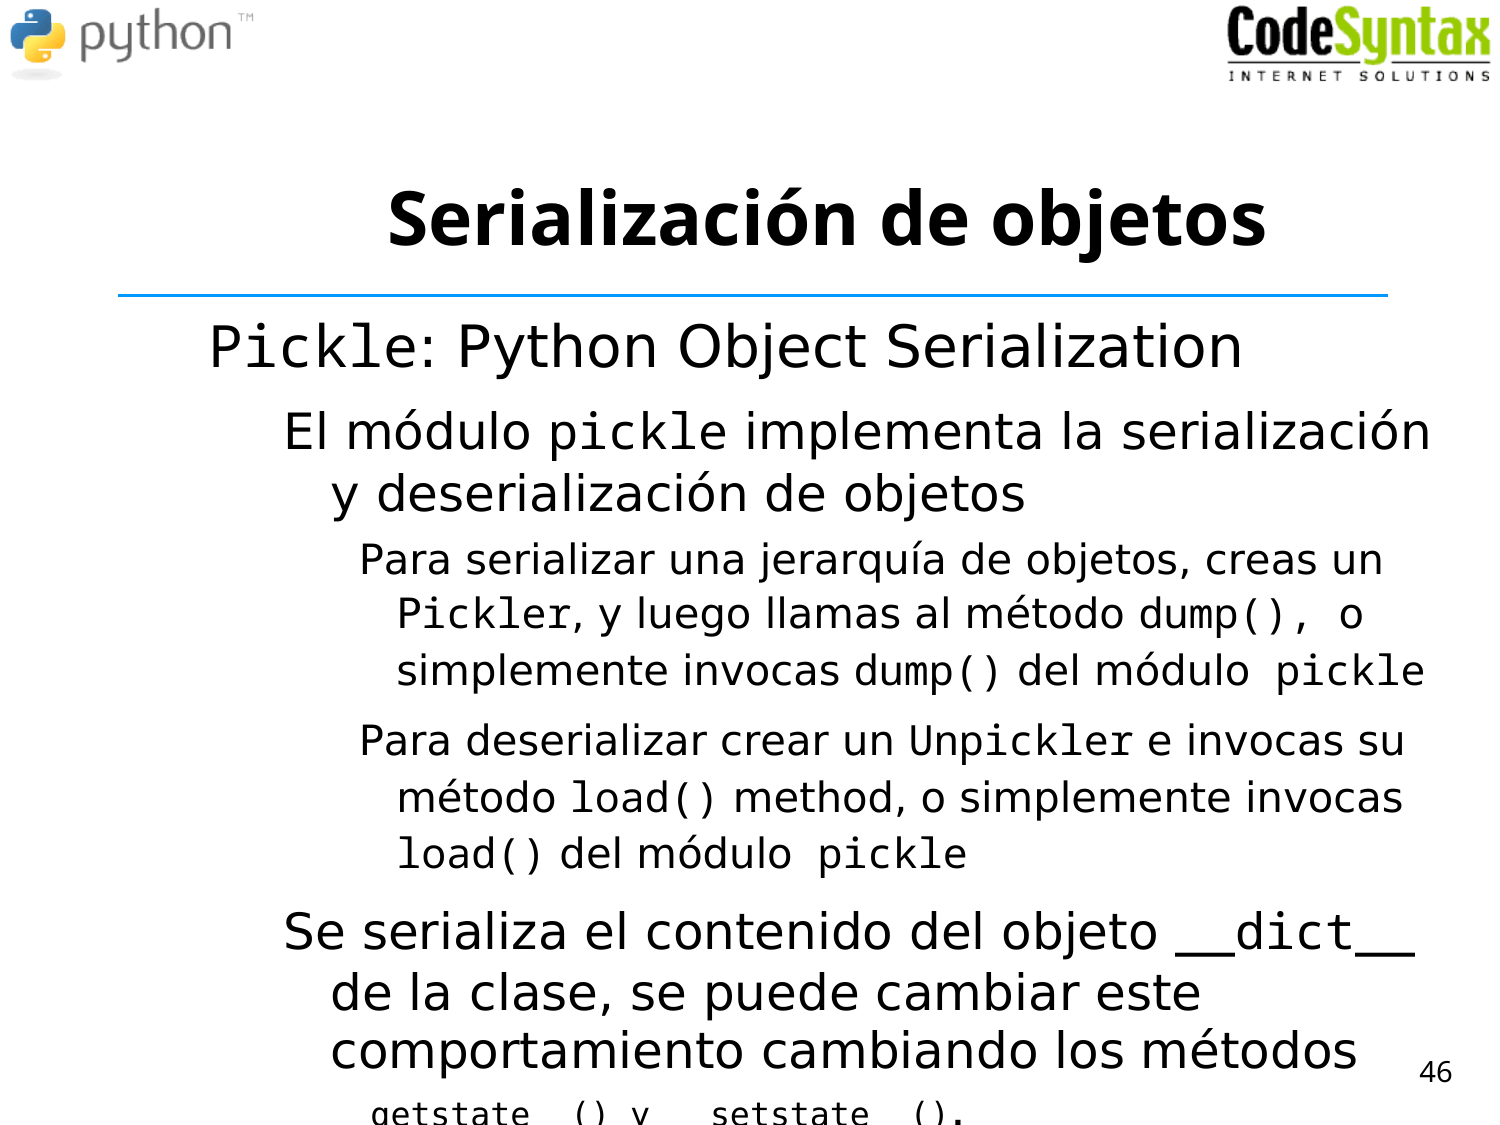

# Serialización de objetos
Pickle: Python Object Serialization
El módulo pickle implementa la serialización y deserialización de objetos
Para serializar una jerarquía de objetos, creas un Pickler, y luego llamas al método dump(), o simplemente invocas dump() del módulo pickle
Para deserializar crear un Unpickler e invocas su método load() method, o simplemente invocas load() del módulo pickle
Se serializa el contenido del objeto __dict__ de la clase, se puede cambiar este comportamiento cambiando los métodos __getstate__() y __setstate__().
46